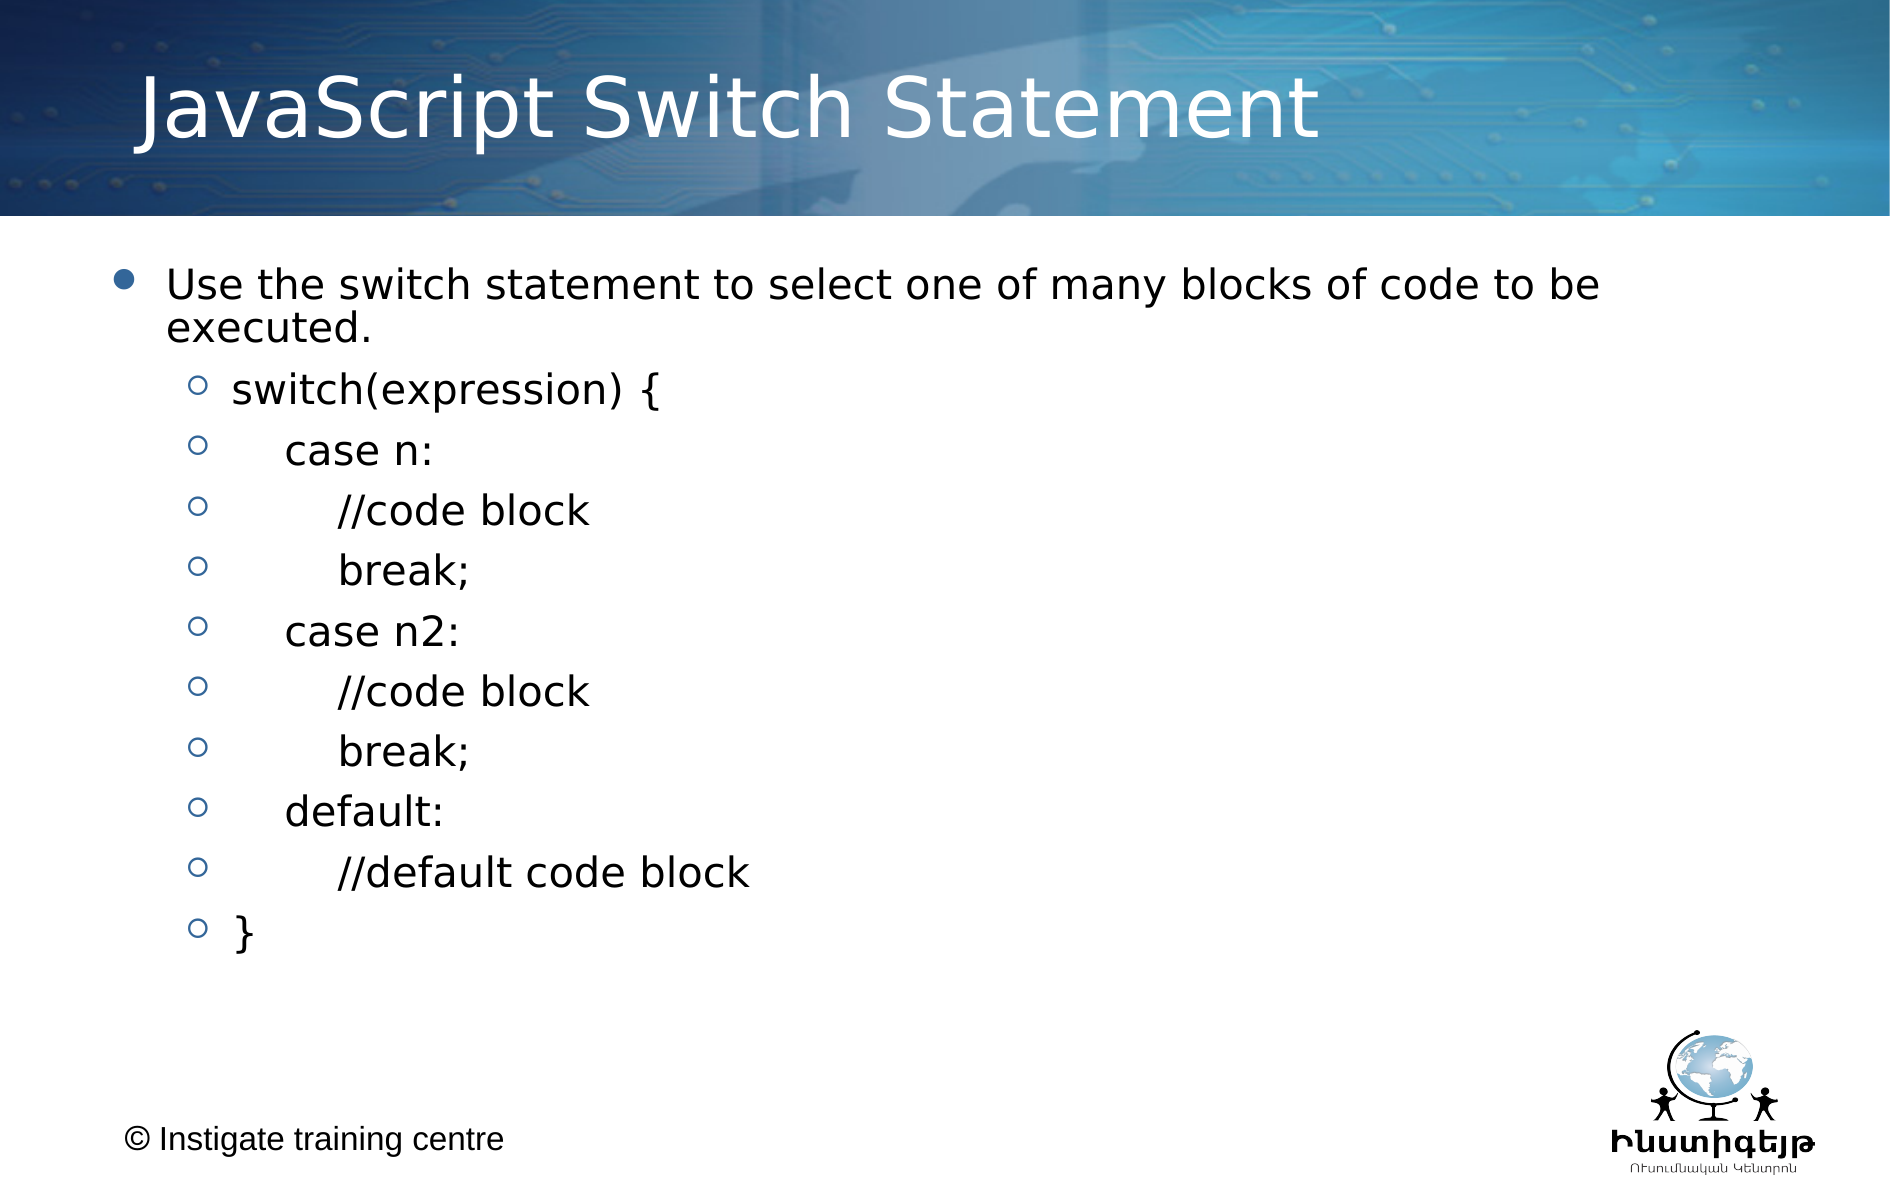

JavaScript Switch Statement
# Use the switch statement to select one of many blocks of code to be executed.
switch(expression) {
 case n:
 //code block
 break;
 case n2:
 //code block
 break;
 default:
 //default code block
}